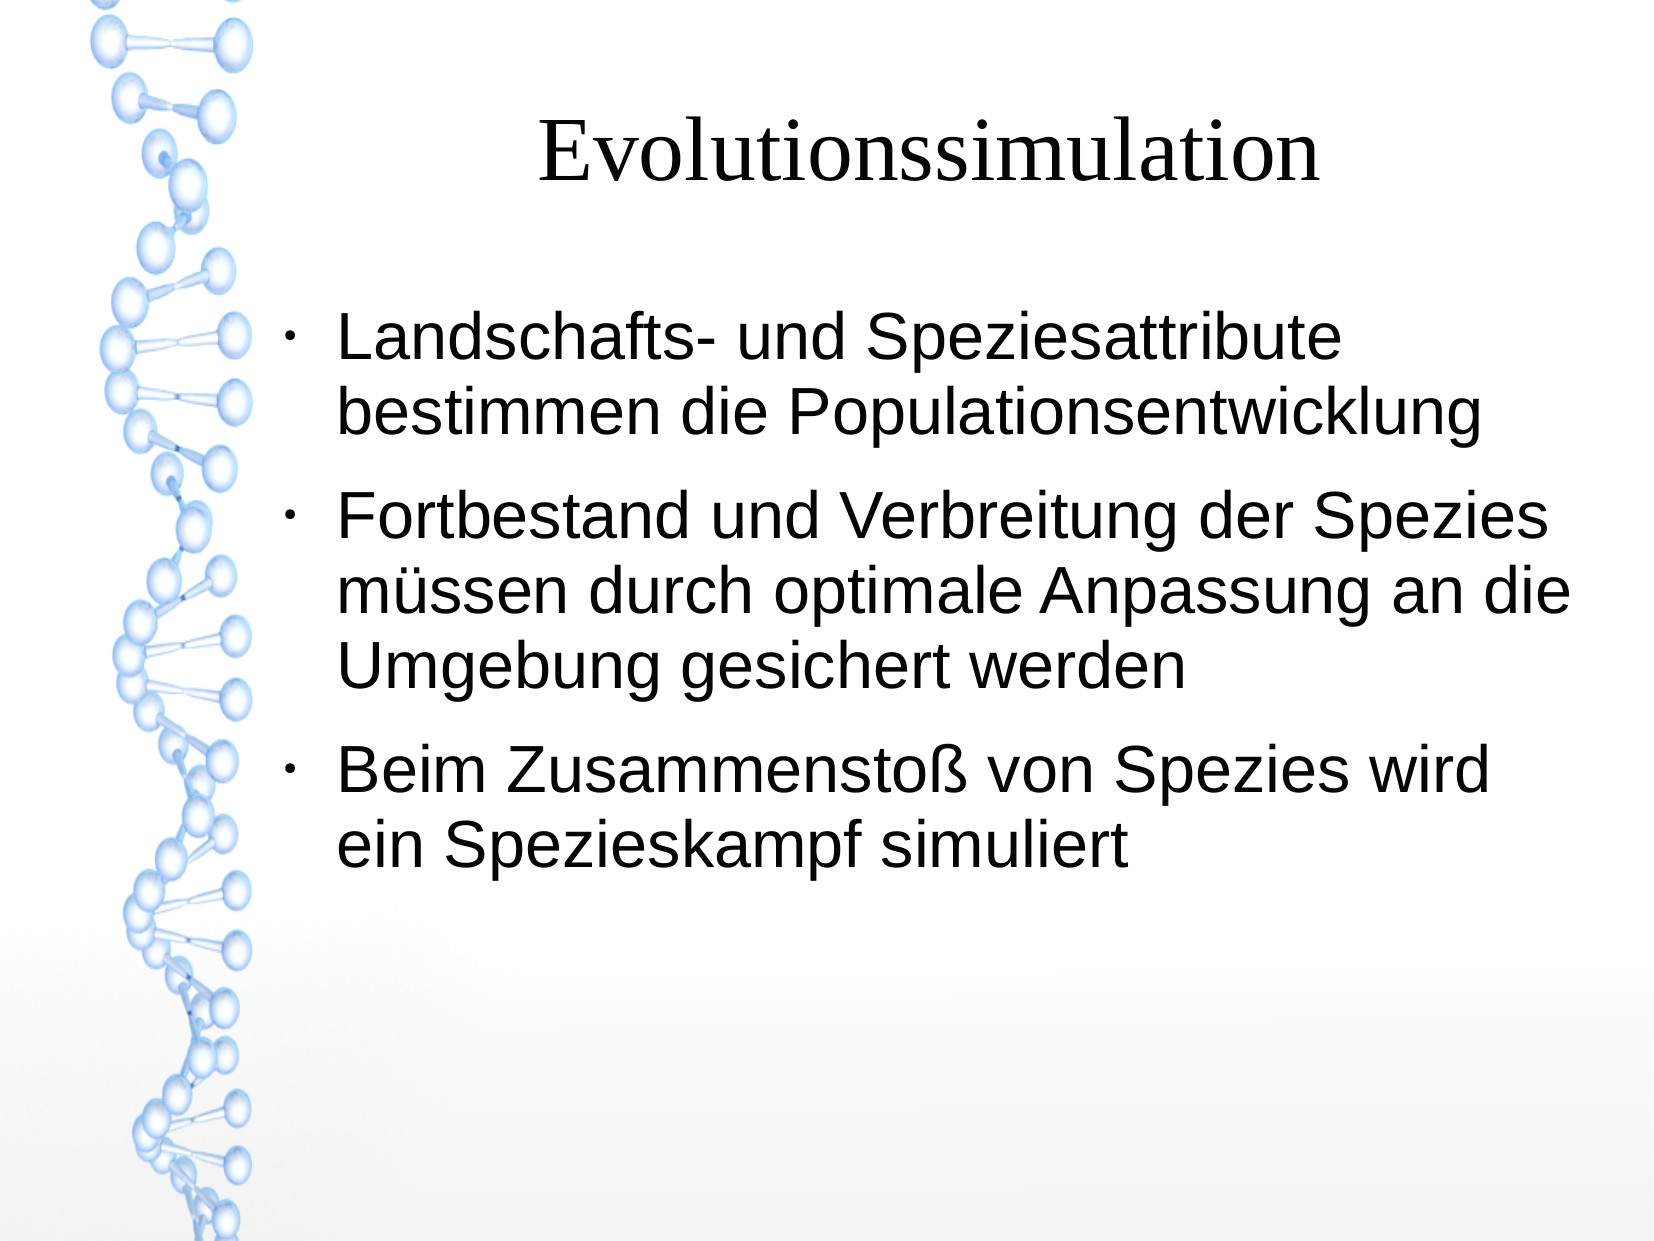

# Evolutionssimulation
Landschafts- und Speziesattribute bestimmen die Populationsentwicklung
Fortbestand und Verbreitung der Spezies müssen durch optimale Anpassung an die Umgebung gesichert werden
Beim Zusammenstoß von Spezies wird ein Spezieskampf simuliert